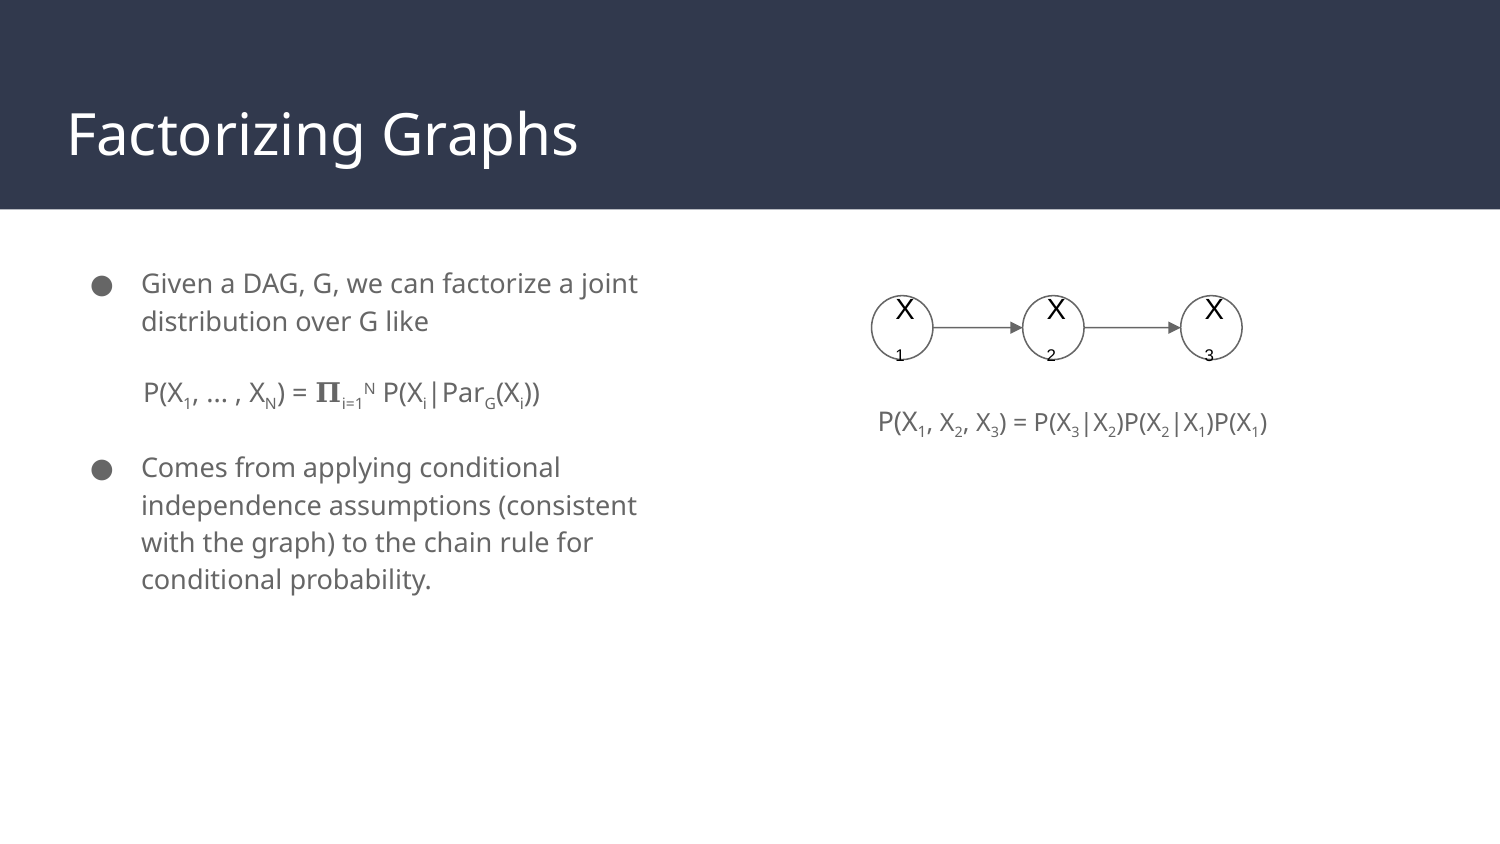

# Factorizing Graphs
Given a DAG, G, we can factorize a joint distribution over G like
 P(X1, ... , XN) = 𝚷i=1N P(Xi|ParG(Xi))
Comes from applying conditional independence assumptions (consistent with the graph) to the chain rule for conditional probability.
 P(X1, X2, X3) = P(X3|X2)P(X2|X1)P(X1)
X1
X2
X3